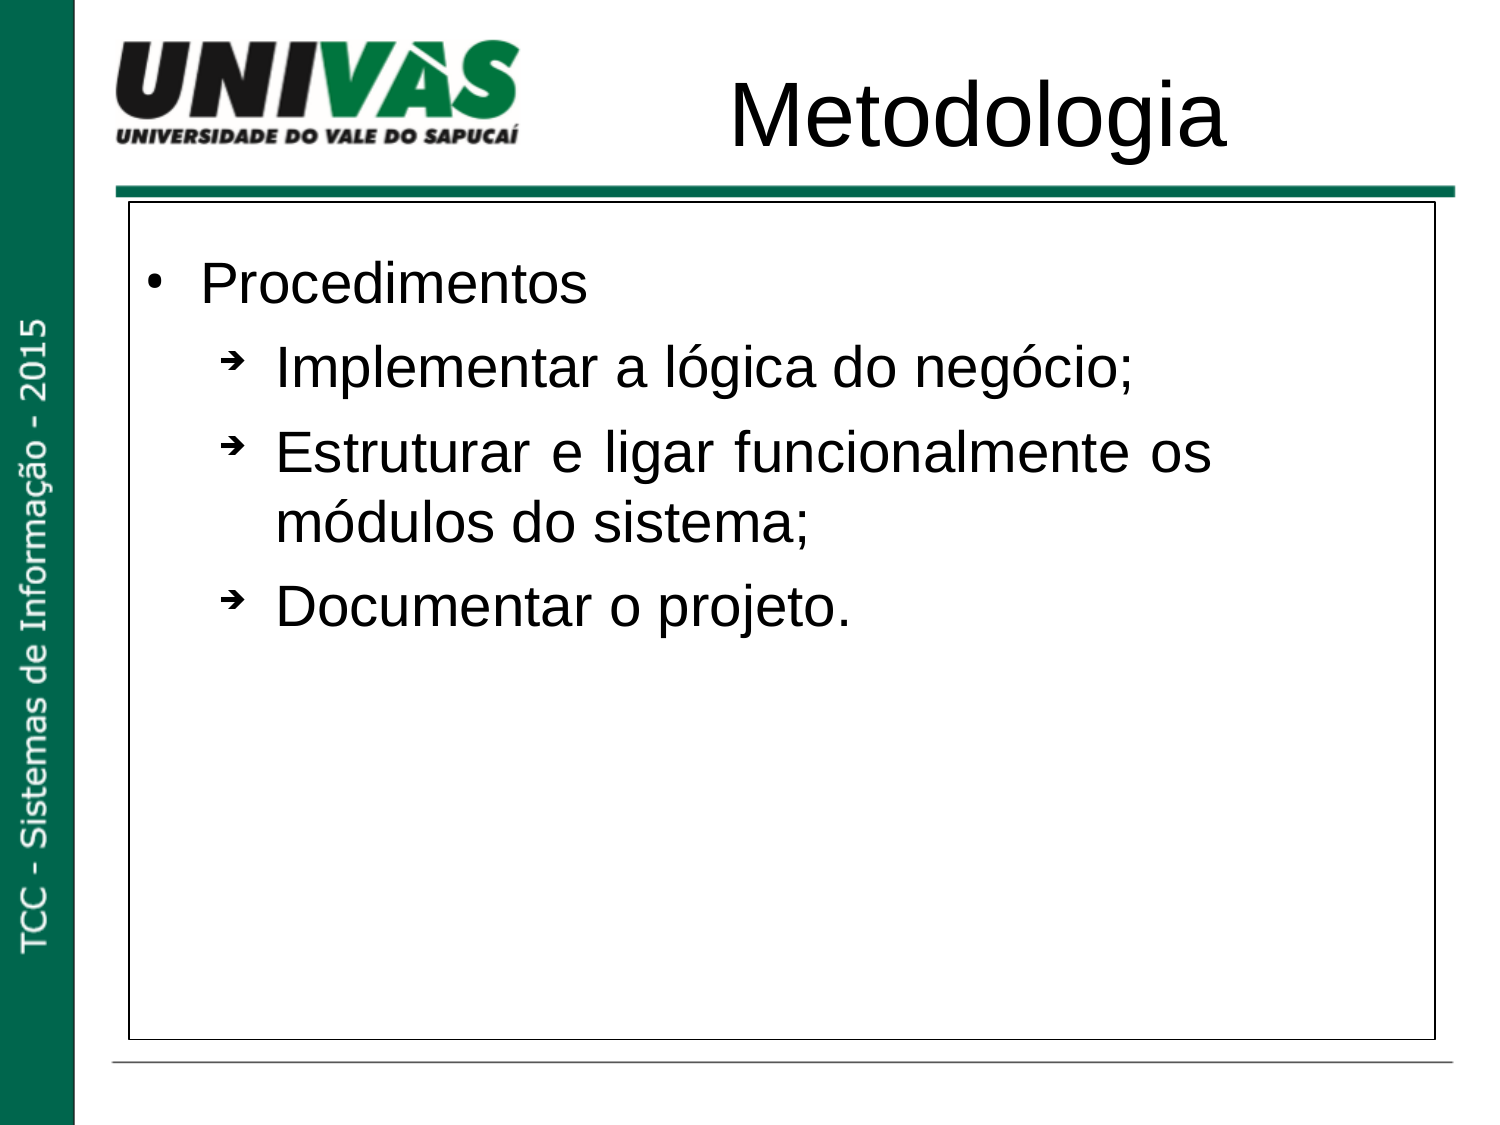

# Metodologia
Procedimentos
Implementar a lógica do negócio;
Estruturar e ligar funcionalmente os módulos do sistema;
Documentar o projeto.